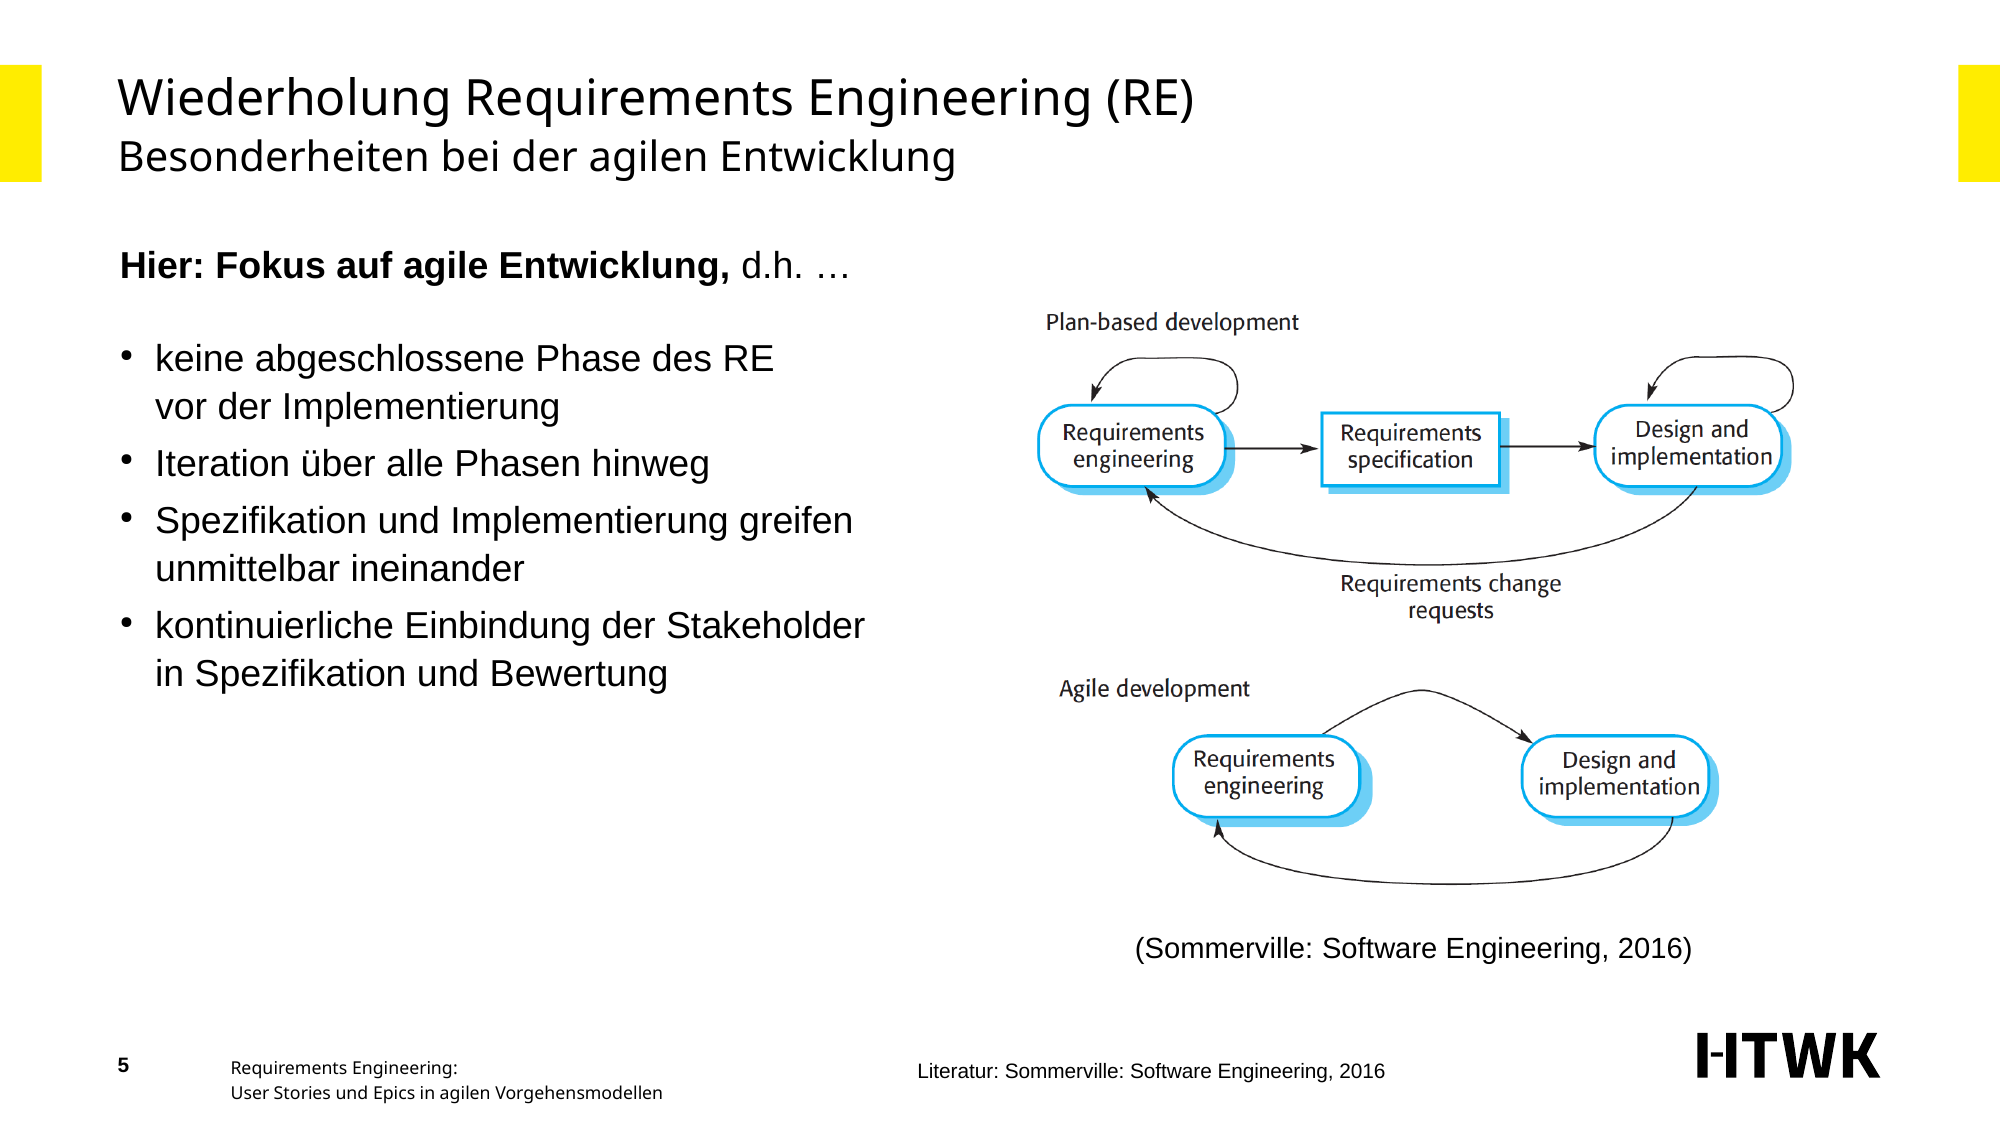

# Wiederholung Requirements Engineering (RE) Besonderheiten bei der agilen Entwicklung
Hier: Fokus auf agile Entwicklung, d.h. …
keine abgeschlossene Phase des RE
vor der Implementierung
Iteration über alle Phasen hinweg
Spezifikation und Implementierung greifen unmittelbar ineinander
kontinuierliche Einbindung der Stakeholder in Spezifikation und Bewertung
(Sommerville: Software Engineering, 2016)
5
Literatur: Sommerville: Software Engineering, 2016